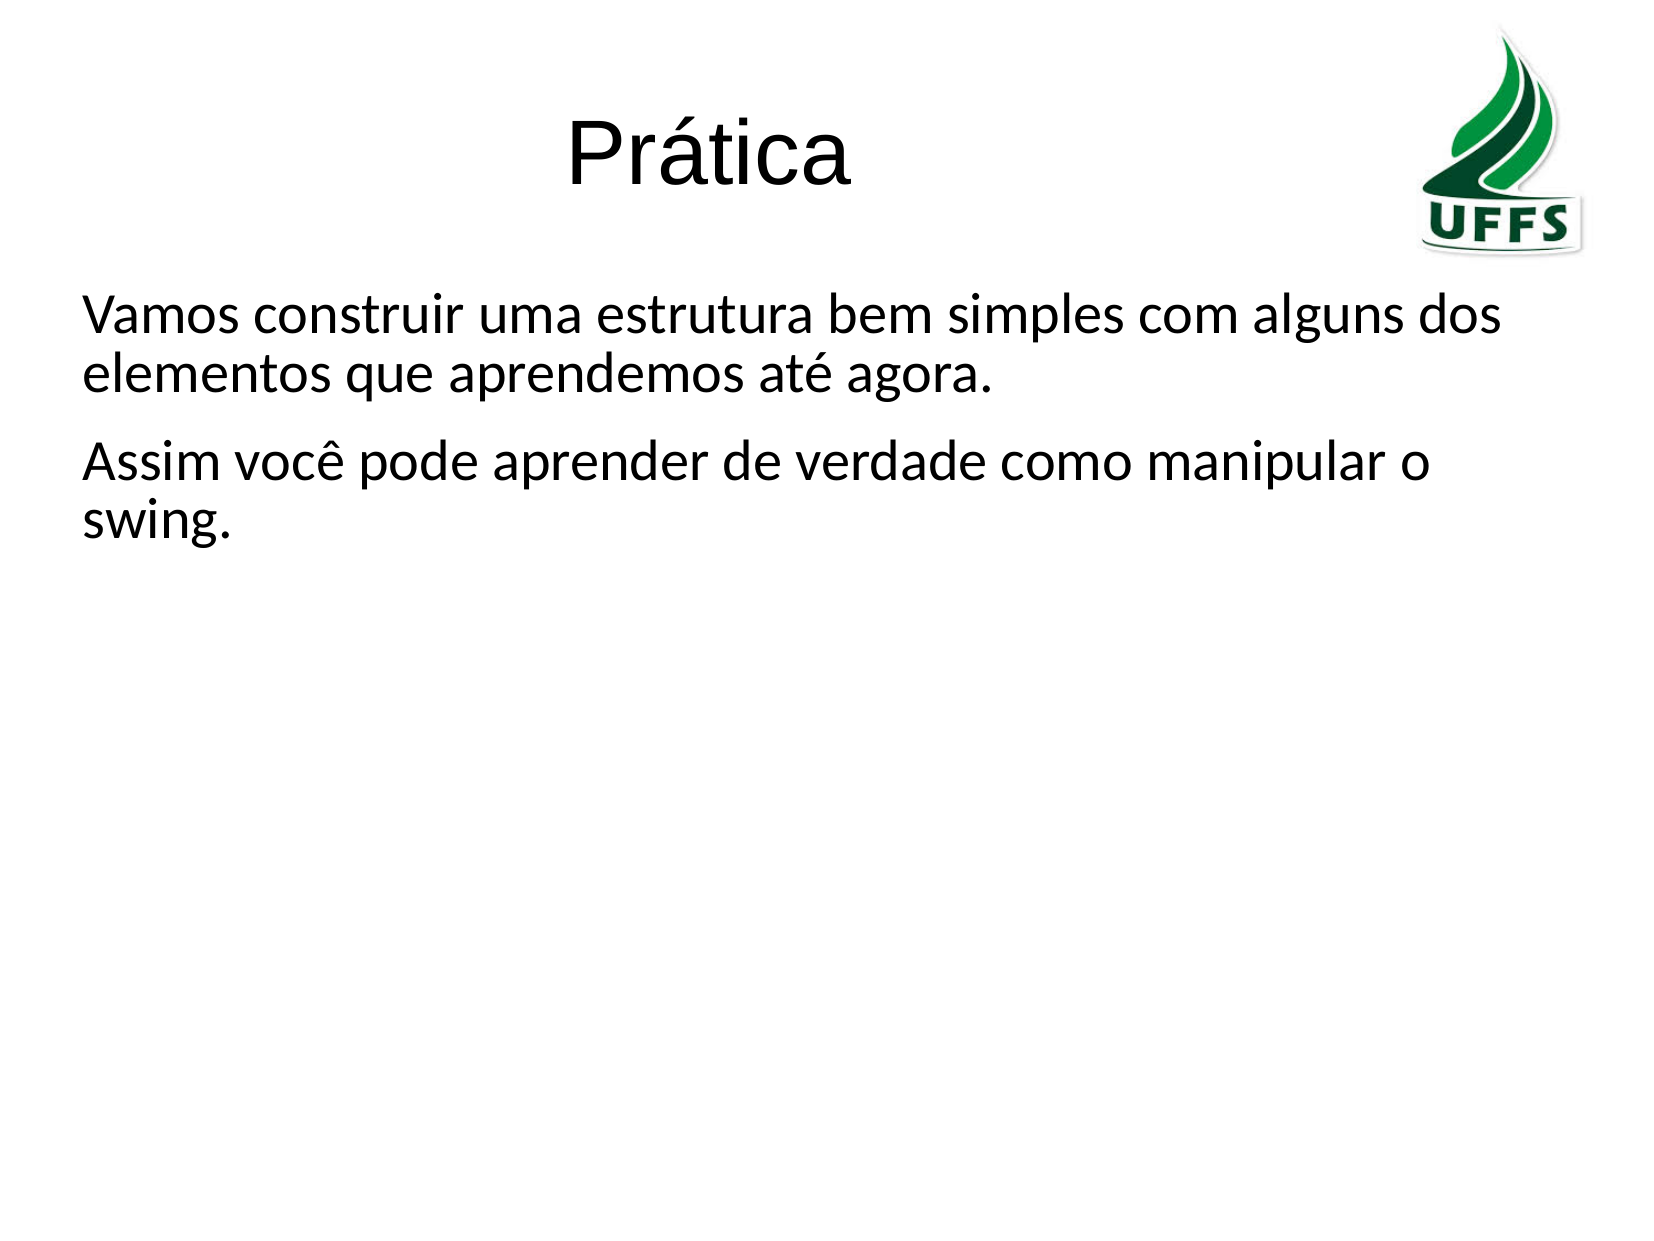

# Prática
Vamos construir uma estrutura bem simples com alguns dos elementos que aprendemos até agora.
Assim você pode aprender de verdade como manipular o swing.